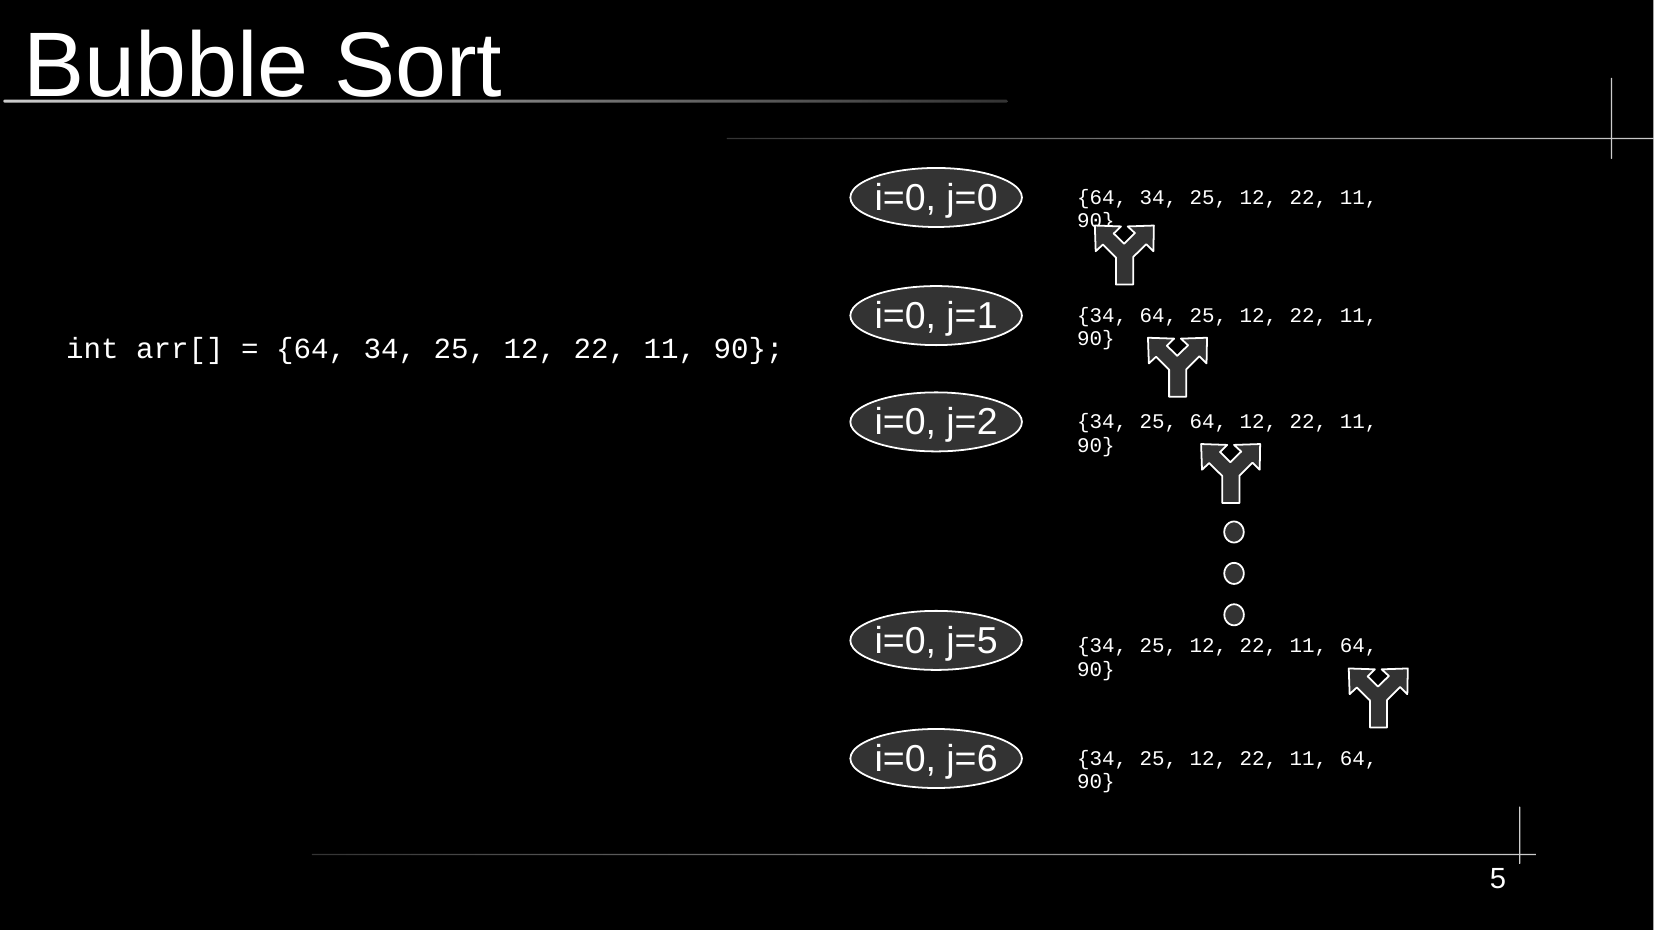

# Bubble Sort
i=0, j=0
{64, 34, 25, 12, 22, 11, 90}
i=0, j=1
{34, 64, 25, 12, 22, 11, 90}
int arr[] = {64, 34, 25, 12, 22, 11, 90};
i=0, j=2
{34, 25, 64, 12, 22, 11, 90}
i=0, j=5
{34, 25, 12, 22, 11, 64, 90}
i=0, j=6
{34, 25, 12, 22, 11, 64, 90}
5